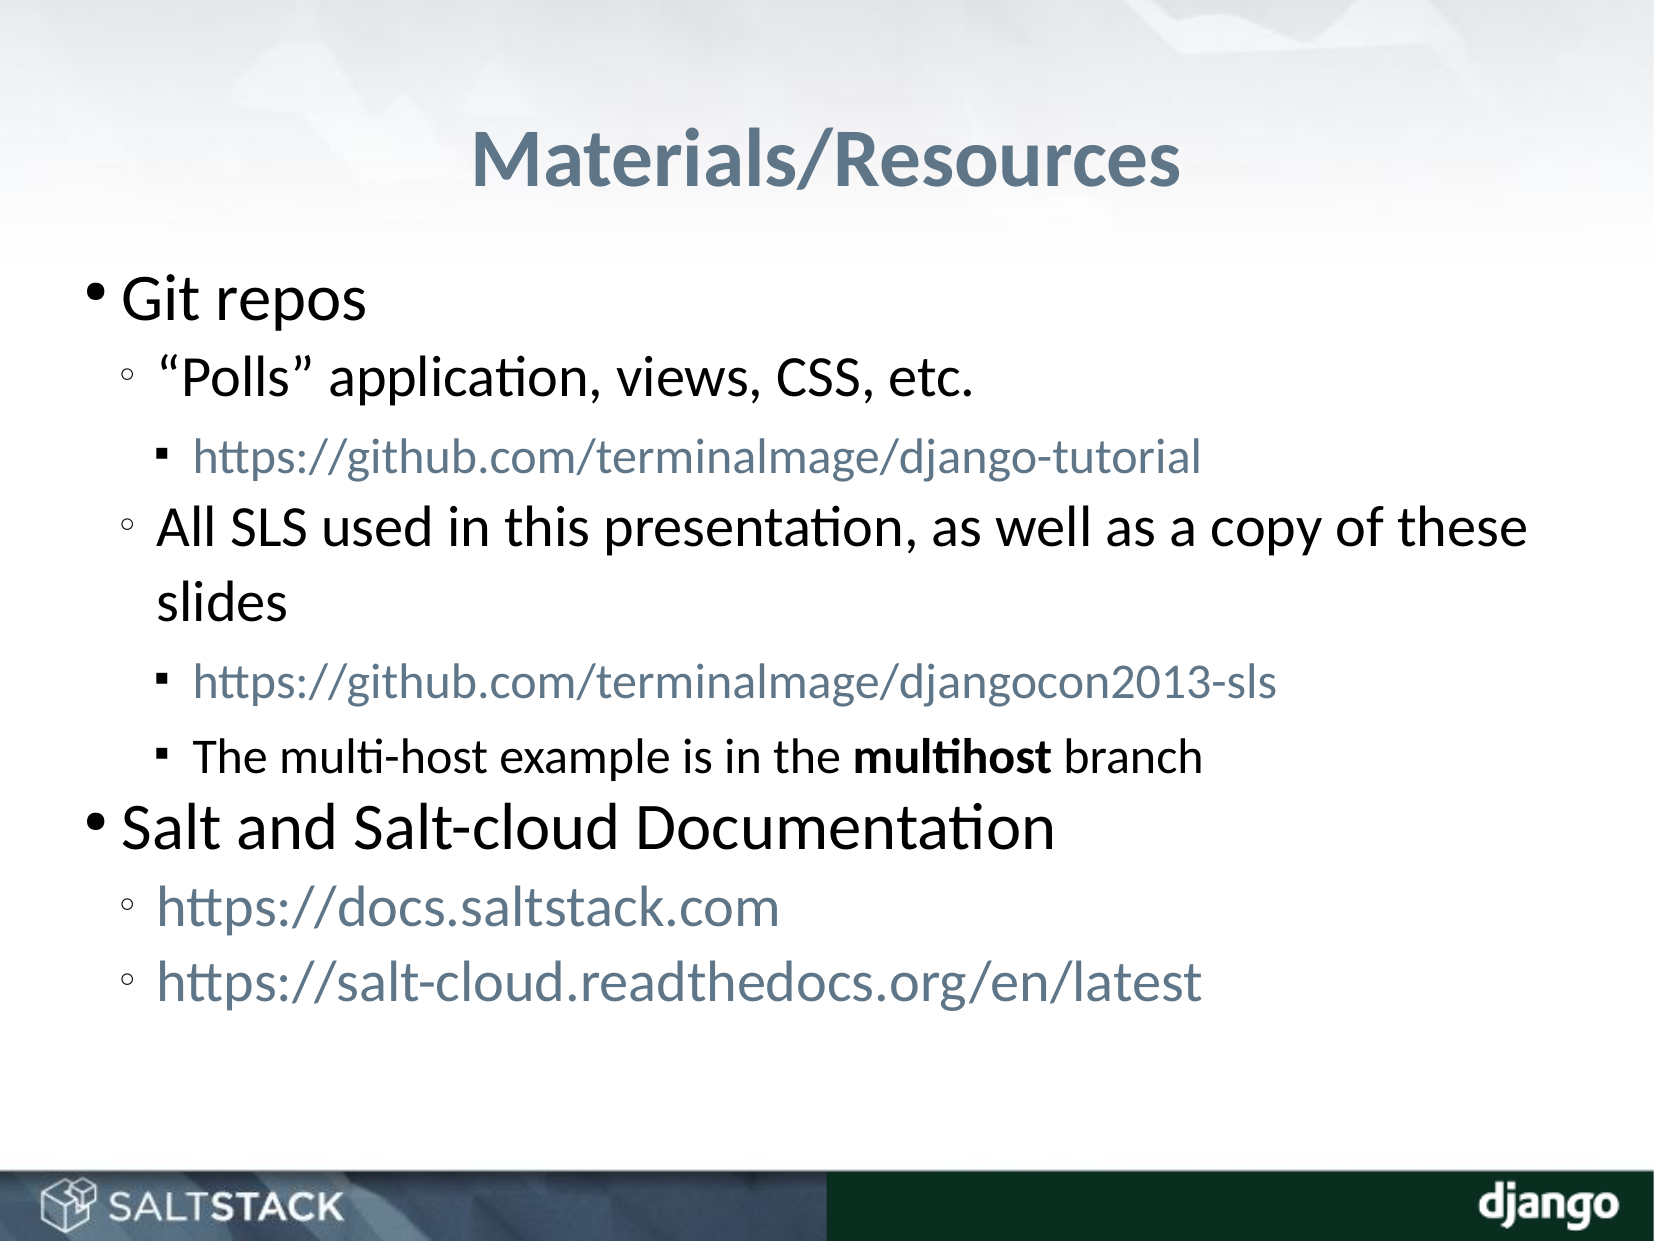

Materials/Resources
Git repos
“Polls” application, views, CSS, etc.
https://github.com/terminalmage/django-tutorial
All SLS used in this presentation, as well as a copy of these slides
https://github.com/terminalmage/djangocon2013-sls
The multi-host example is in the multihost branch
Salt and Salt-cloud Documentation
https://docs.saltstack.com
https://salt-cloud.readthedocs.org/en/latest